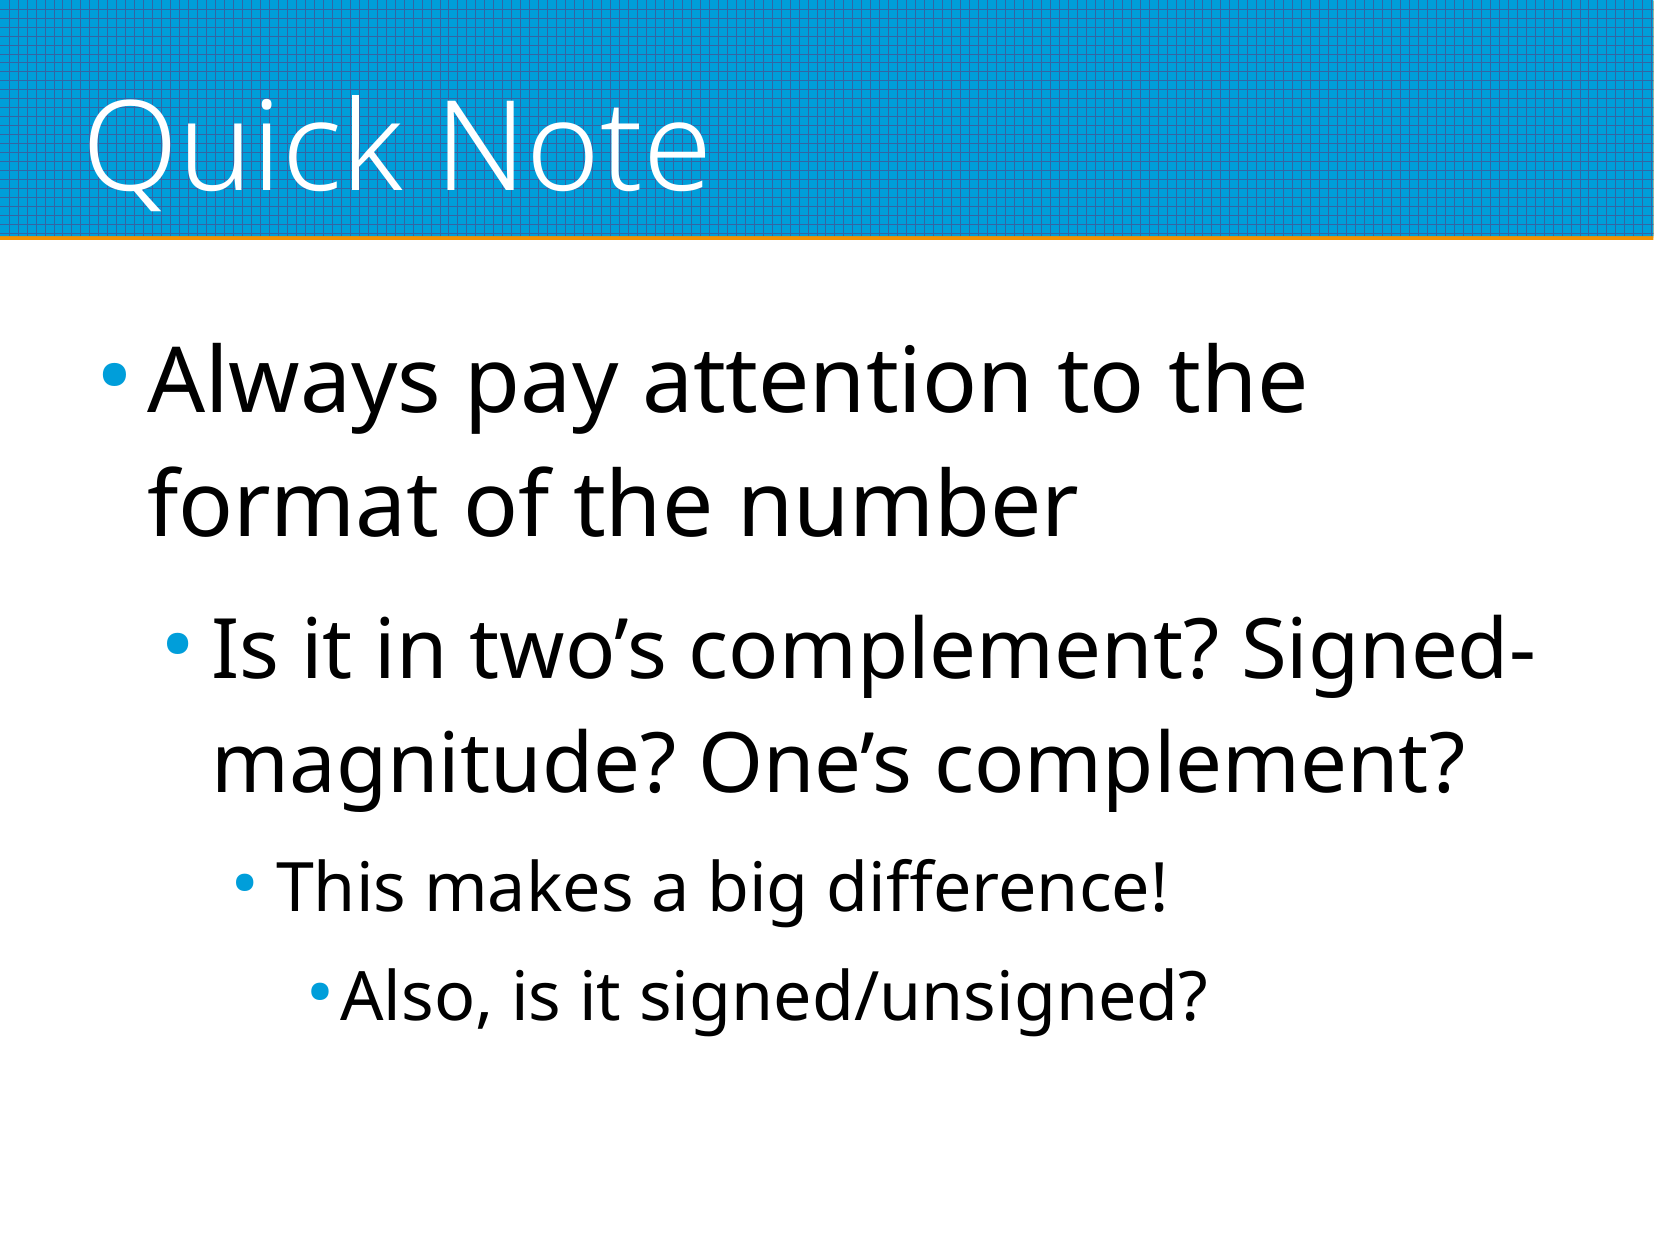

# Quick Note
Always pay attention to the format of the number
Is it in two’s complement? Signed-magnitude? One’s complement?
This makes a big difference!
Also, is it signed/unsigned?